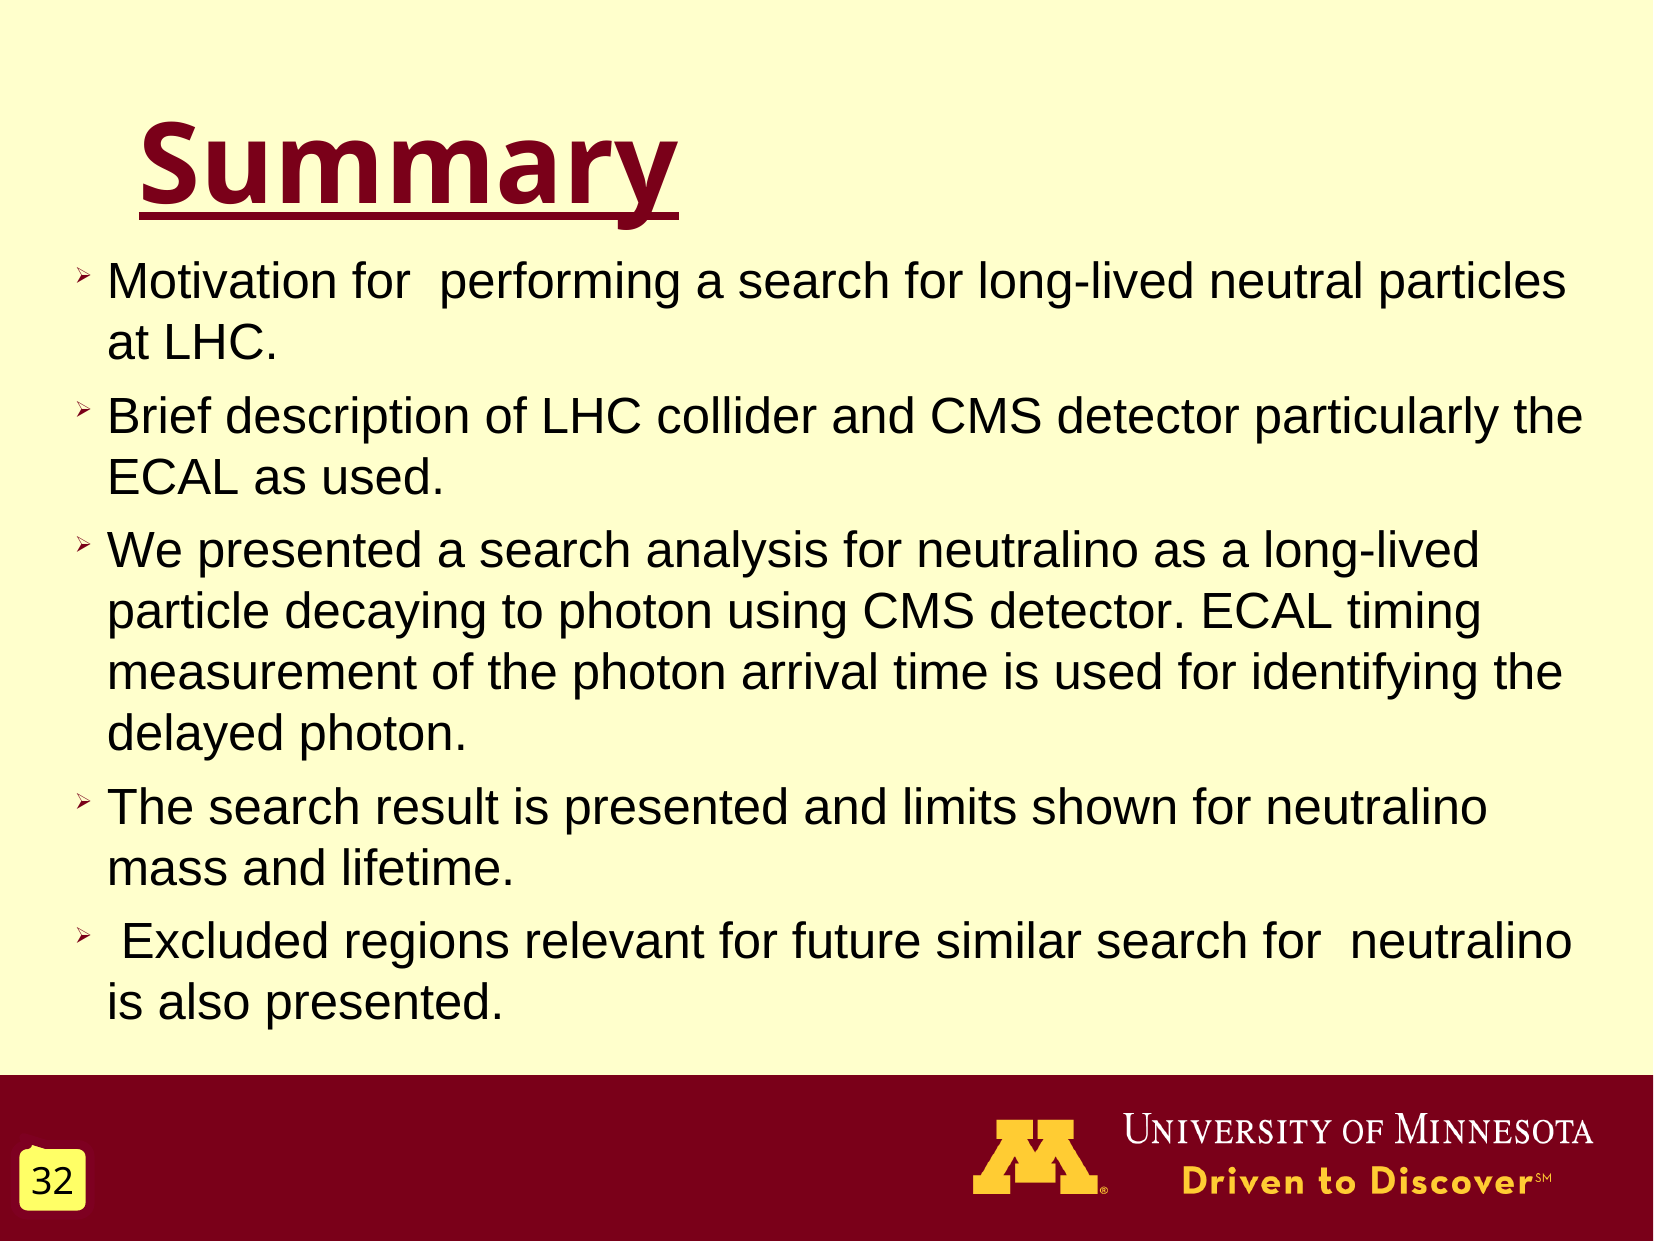

# Summary
Motivation for performing a search for long-lived neutral particles at LHC.
Brief description of LHC collider and CMS detector particularly the ECAL as used.
We presented a search analysis for neutralino as a long-lived particle decaying to photon using CMS detector. ECAL timing measurement of the photon arrival time is used for identifying the delayed photon.
The search result is presented and limits shown for neutralino mass and lifetime.
 Excluded regions relevant for future similar search for neutralino is also presented.
32